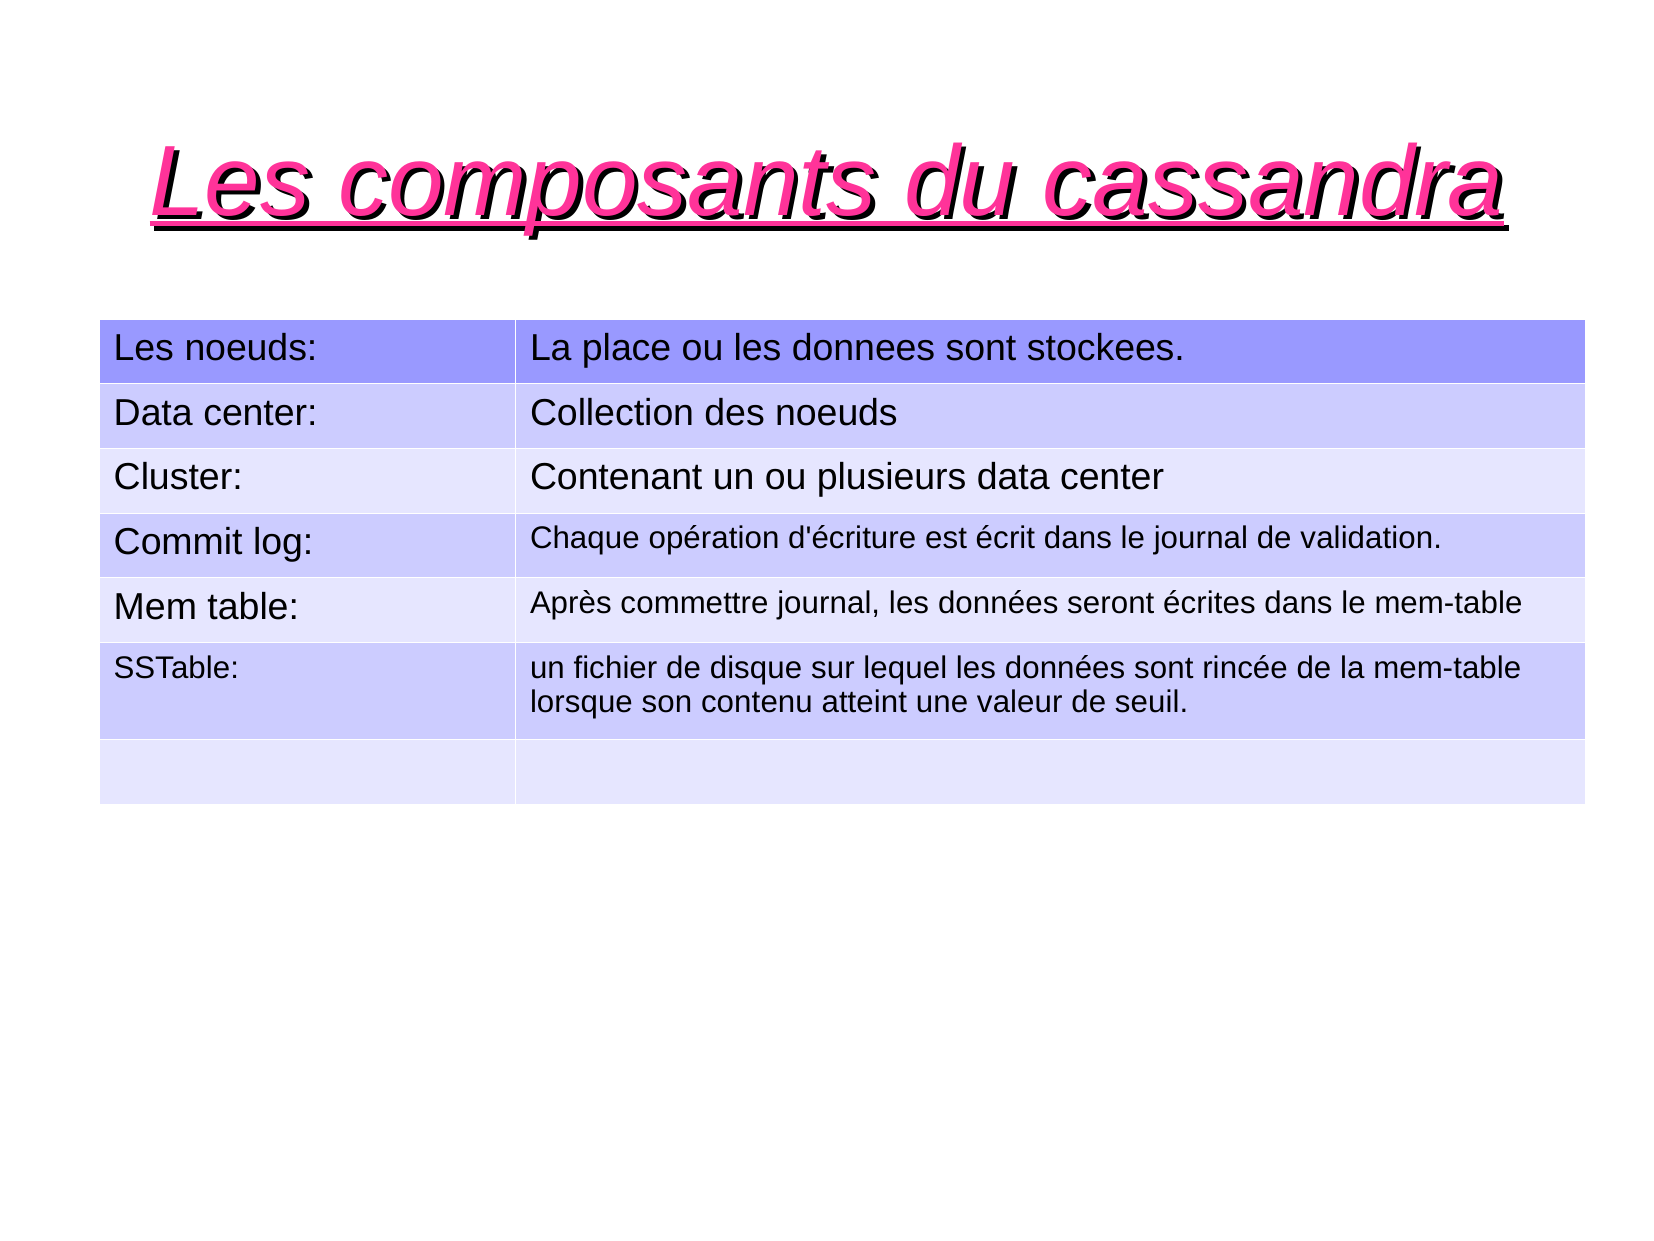

# Les composants du cassandra
| Les noeuds: | La place ou les donnees sont stockees. |
| --- | --- |
| Data center: | Collection des noeuds |
| Cluster: | Contenant un ou plusieurs data center |
| Commit log: | Chaque opération d'écriture est écrit dans le journal de validation. |
| Mem table: | Après commettre journal, les données seront écrites dans le mem-table |
| SSTable: | un fichier de disque sur lequel les données sont rincée de la mem-table lorsque son contenu atteint une valeur de seuil. |
| | |